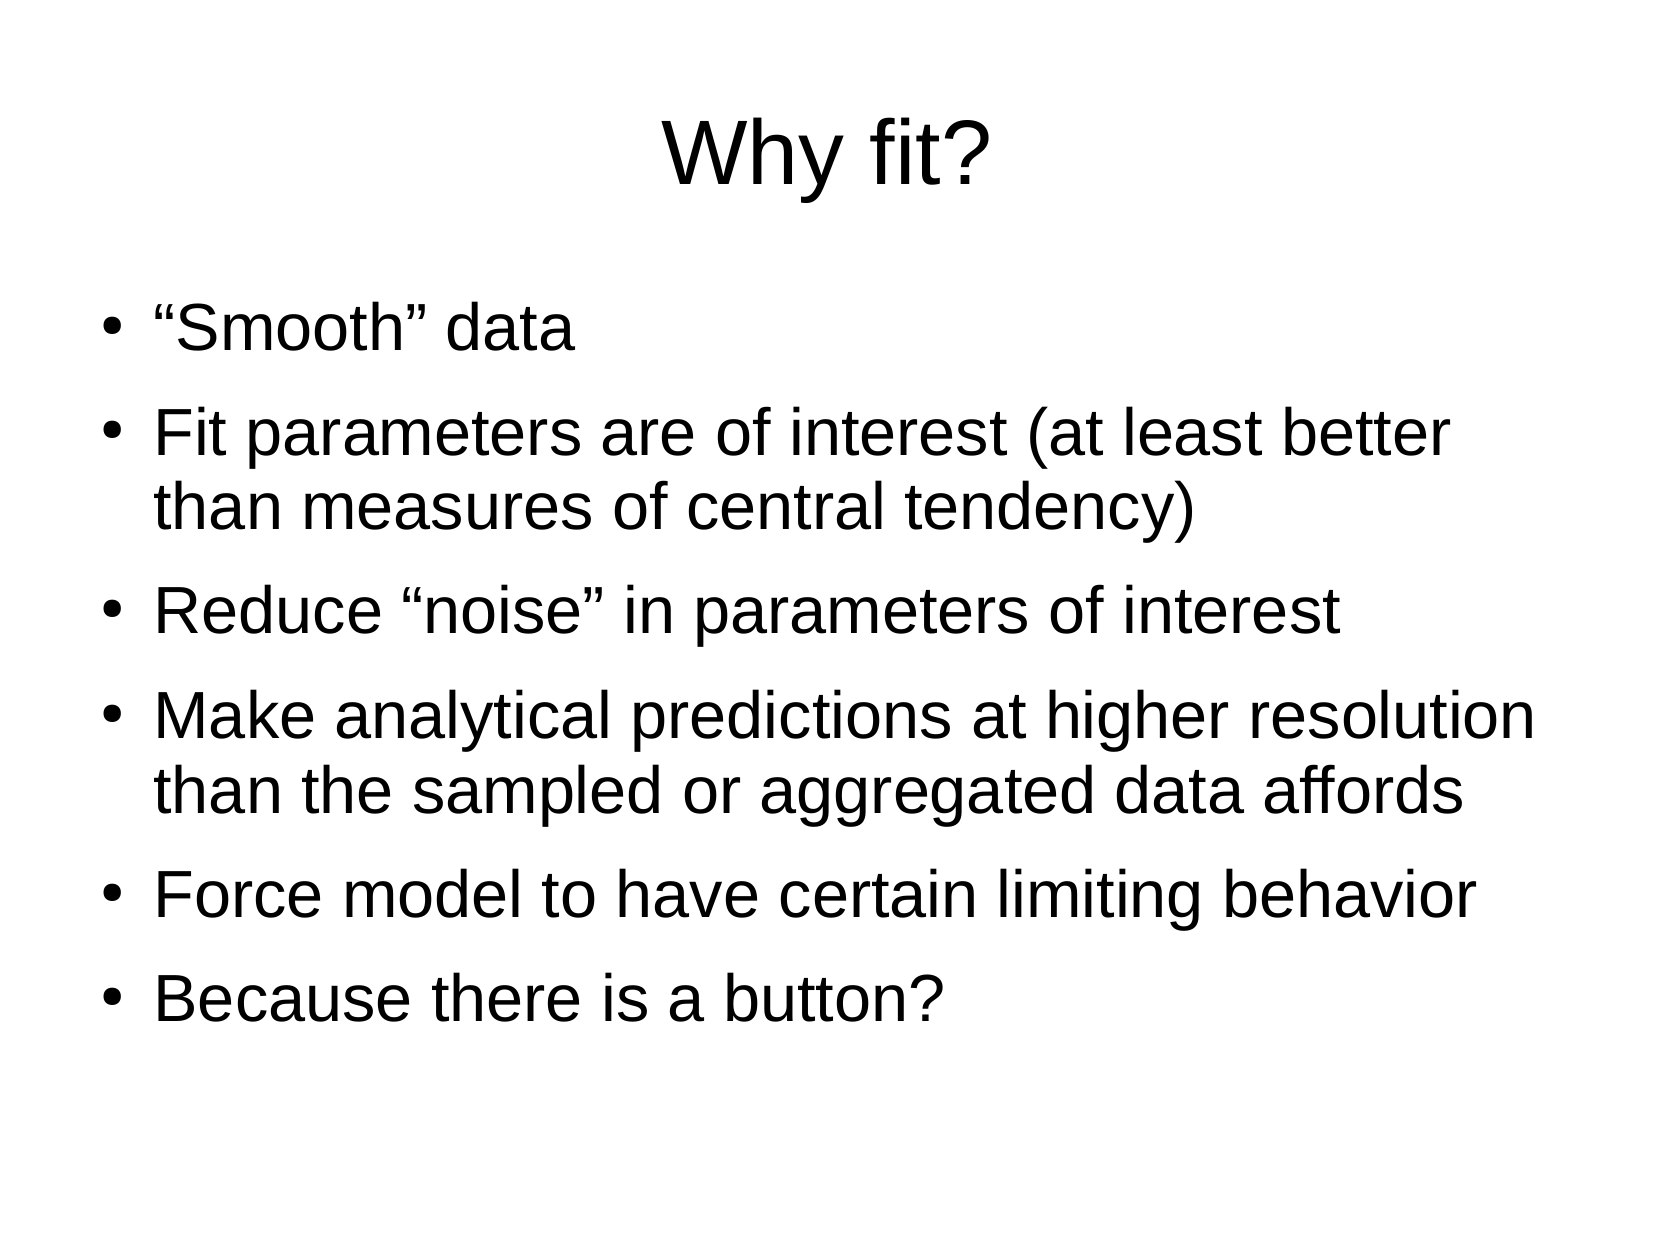

# Why fit?
“Smooth” data
Fit parameters are of interest (at least better than measures of central tendency)
Reduce “noise” in parameters of interest
Make analytical predictions at higher resolution than the sampled or aggregated data affords
Force model to have certain limiting behavior
Because there is a button?